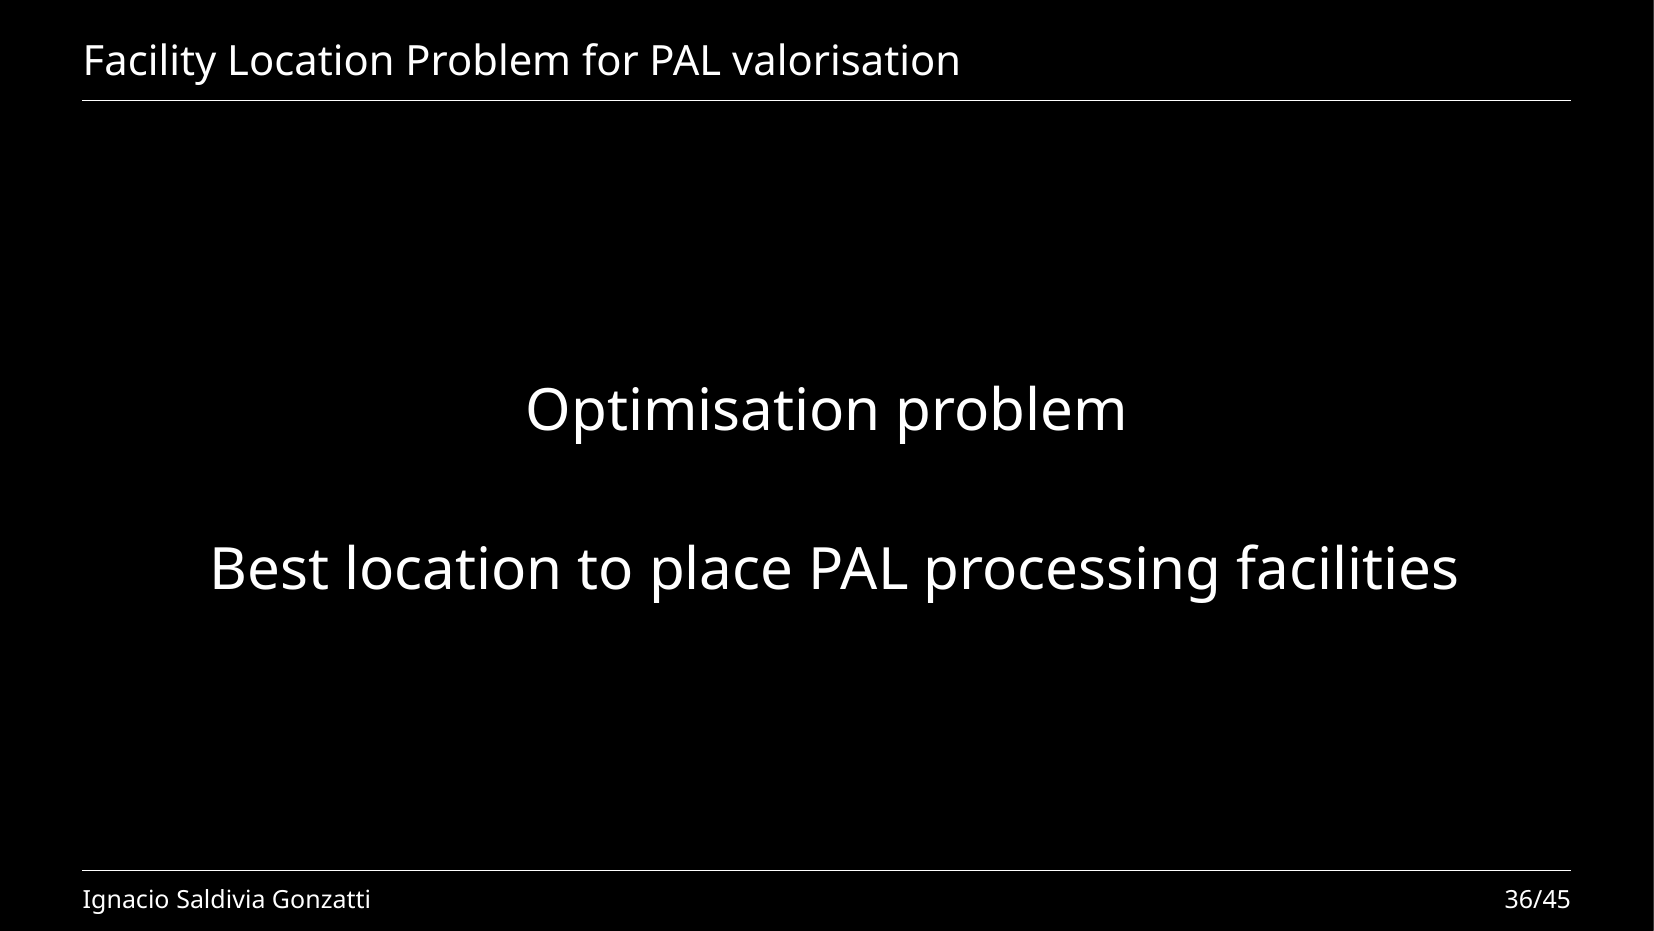

# Facility Location Problem for PAL valorisation
Optimisation problem
 Best location to place PAL processing facilities
Ignacio Saldivia Gonzatti
36